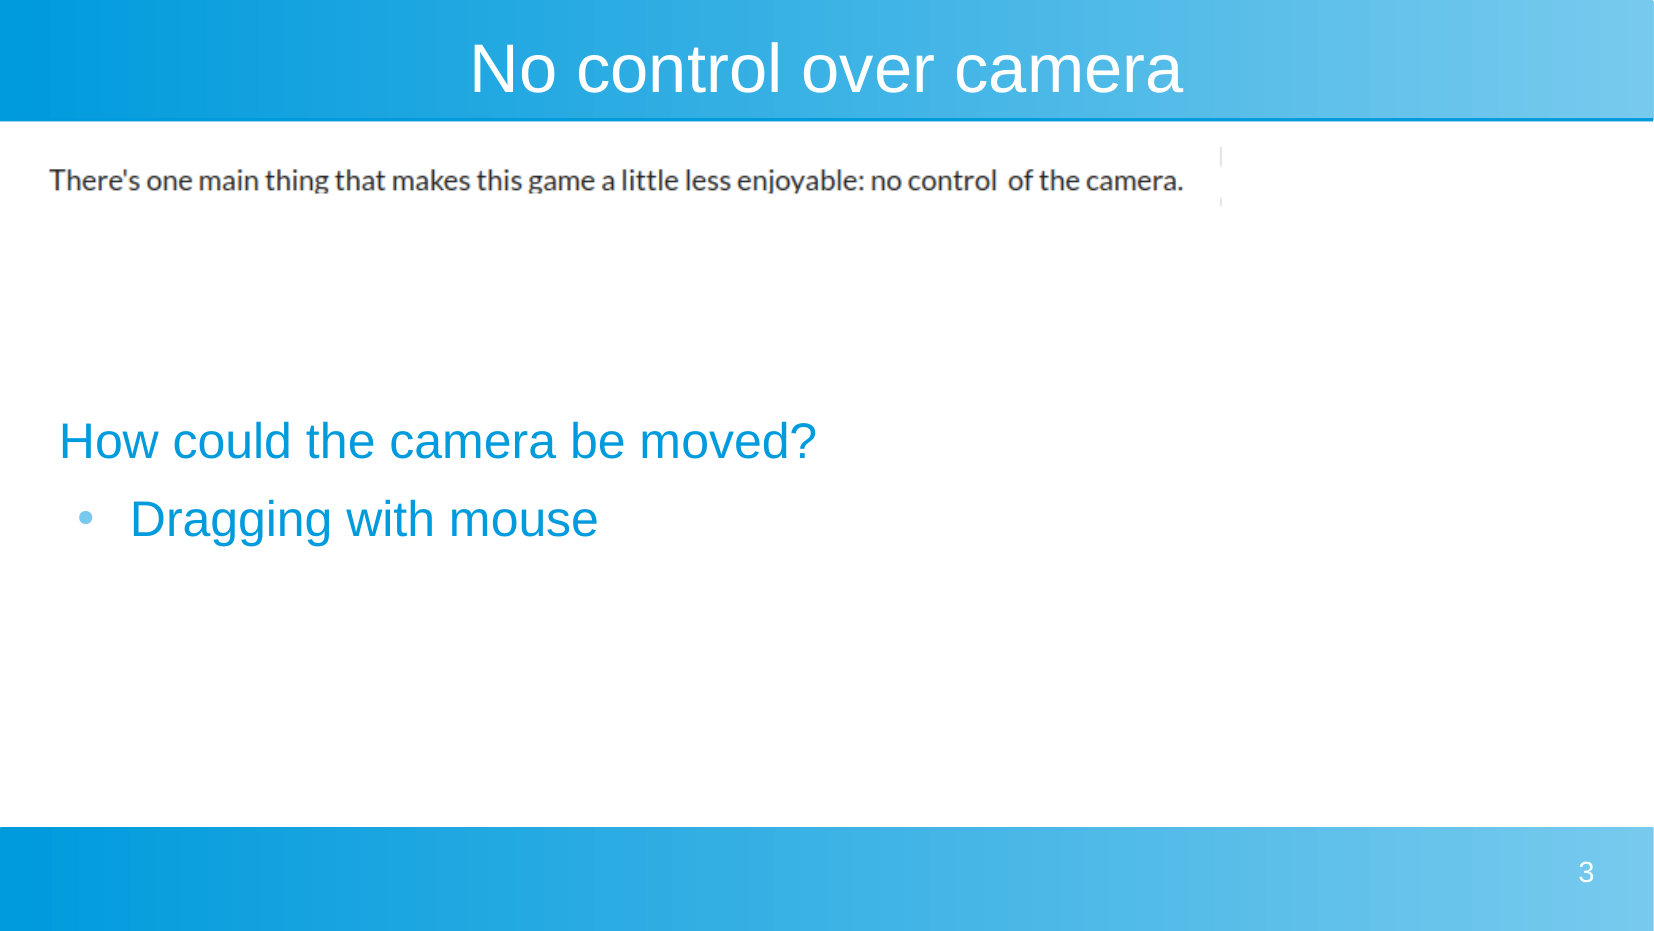

# No control over camera
How could the camera be moved?
Dragging with mouse
3